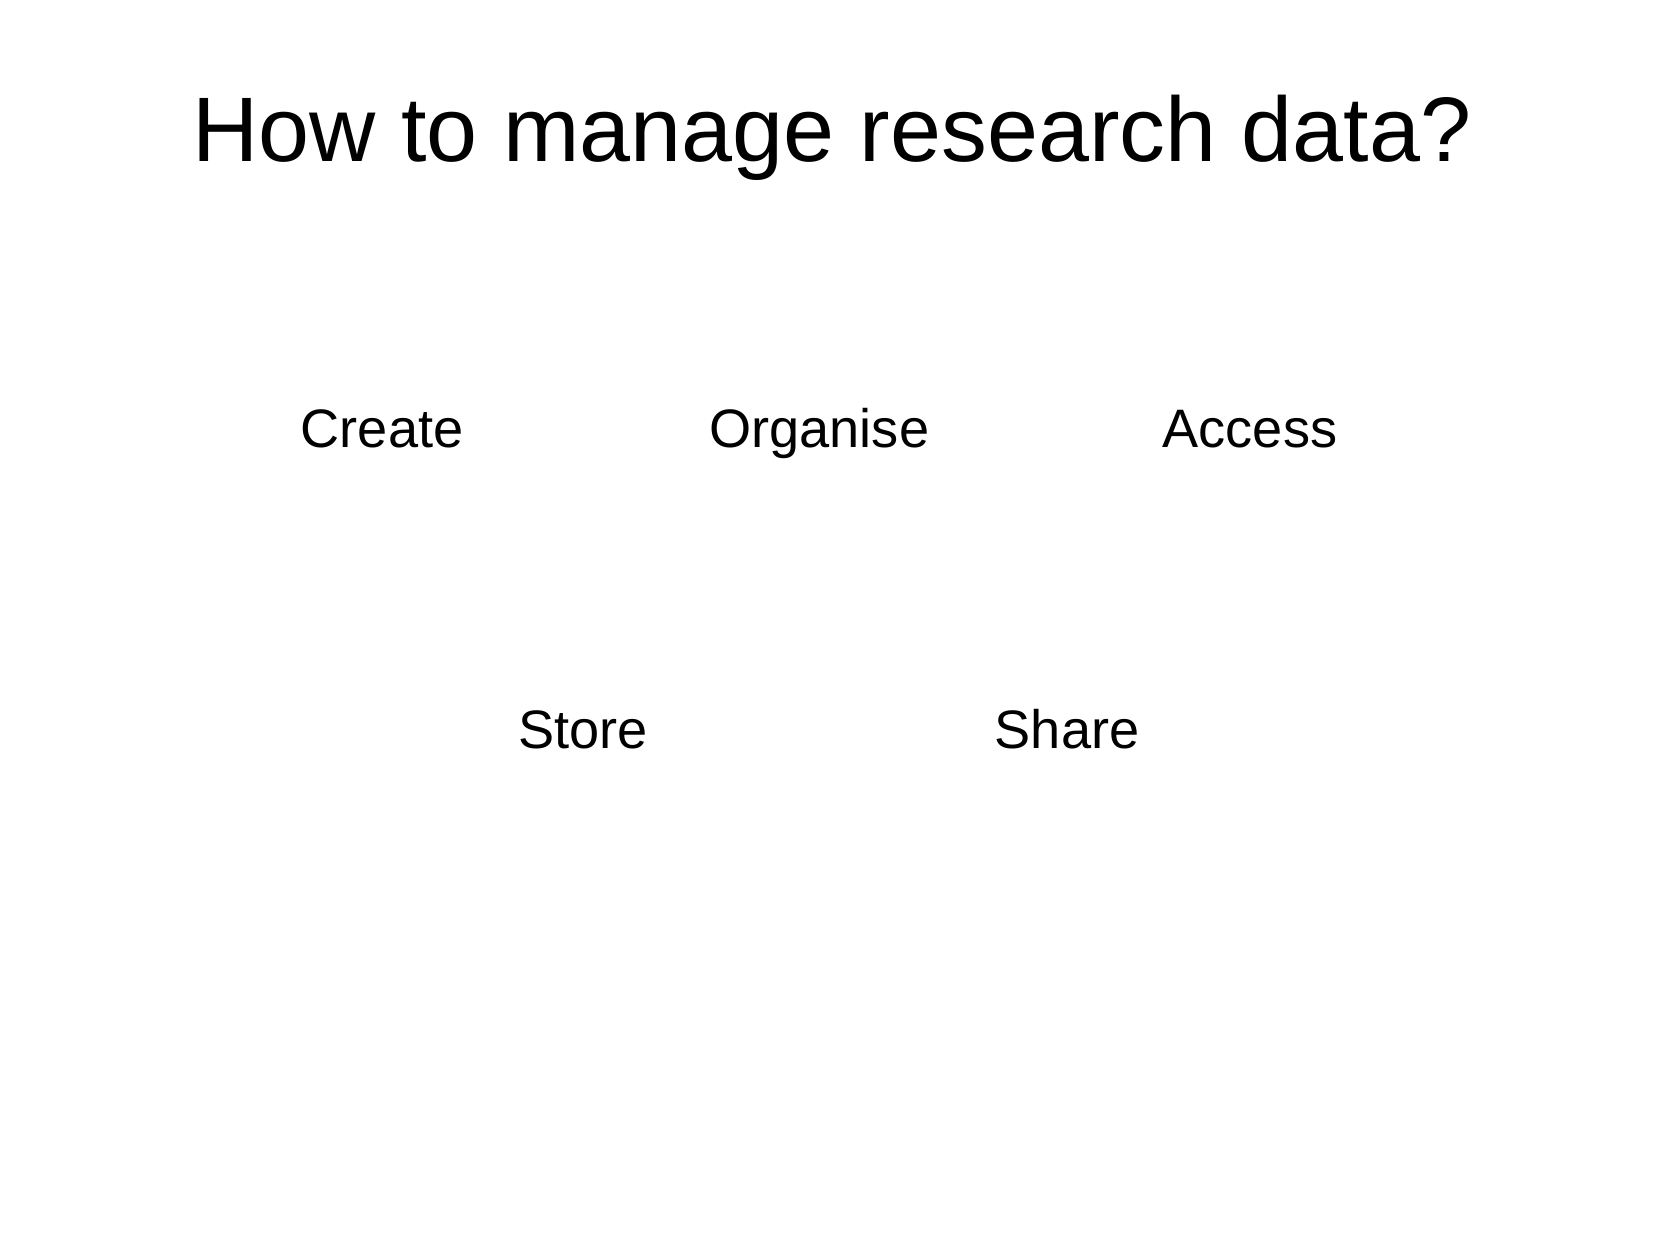

# How to manage research data?
Create
Access
Organise
Store
Share